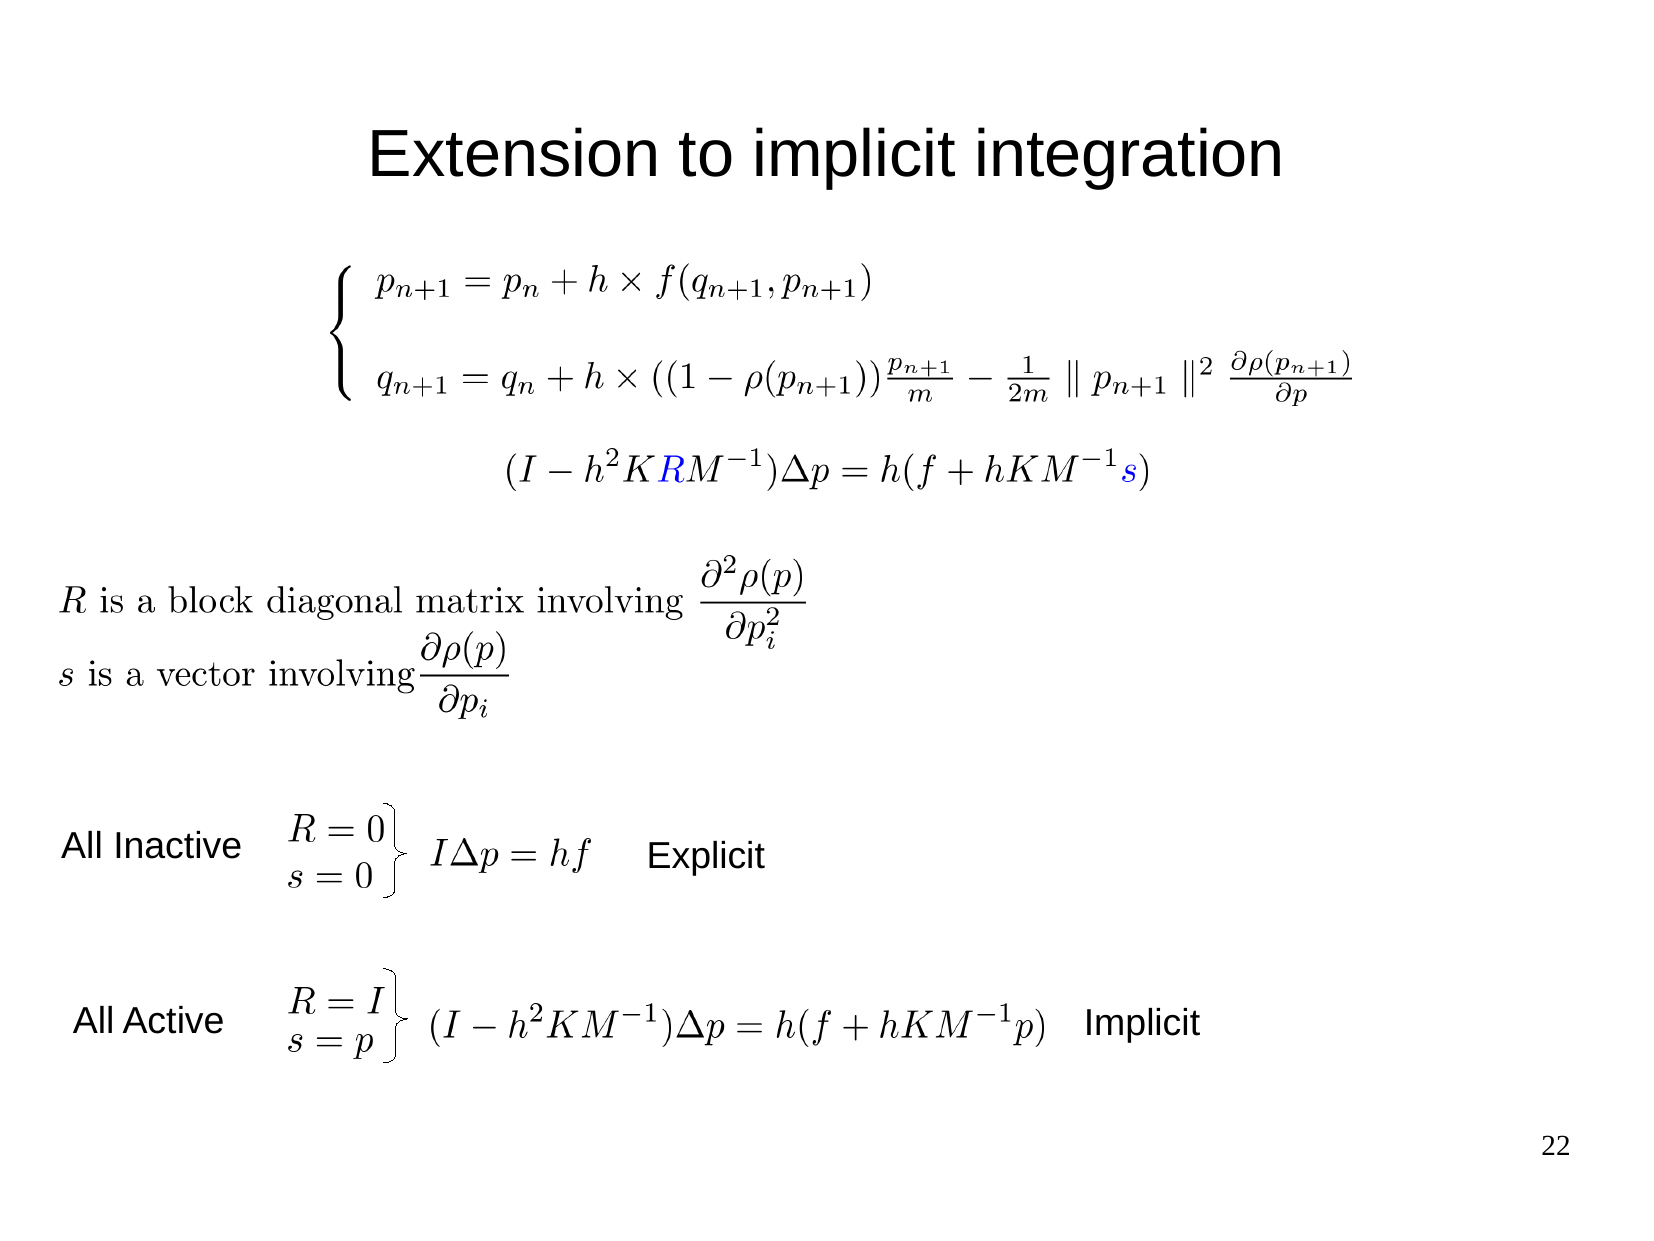

# Extension to implicit integration
All Inactive
Explicit
All Active
Implicit
22